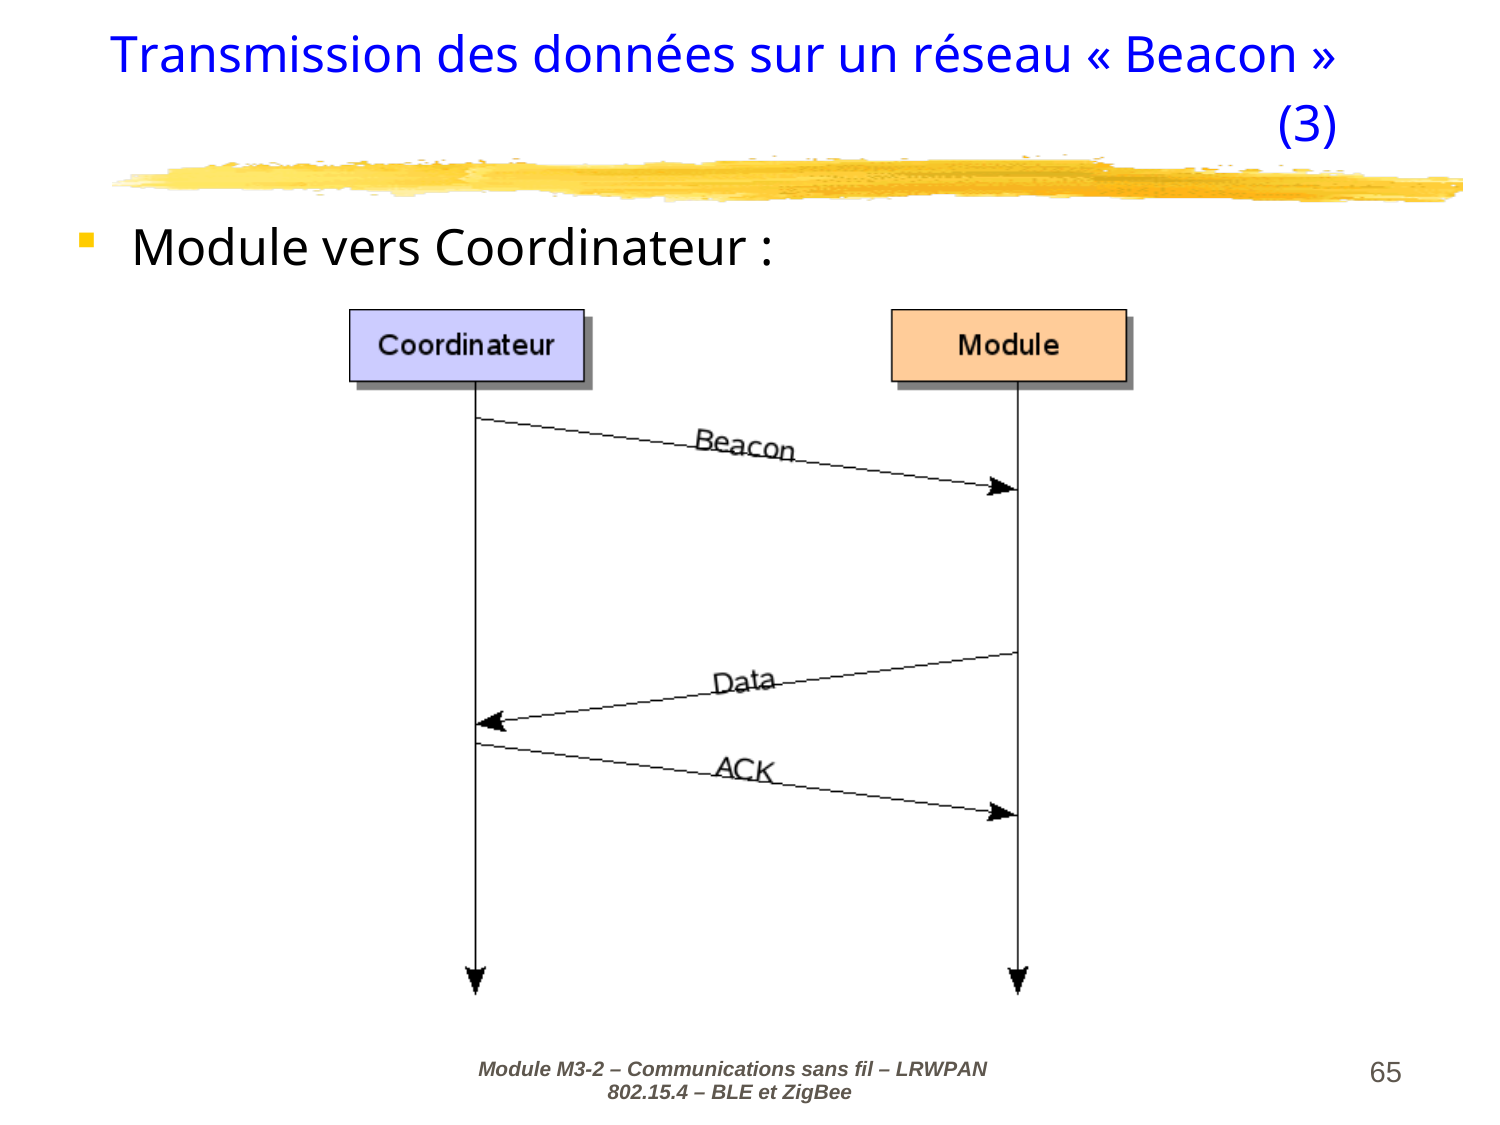

# Transmission des données sur un réseau « Beacon » (3)
Module vers Coordinateur :
65